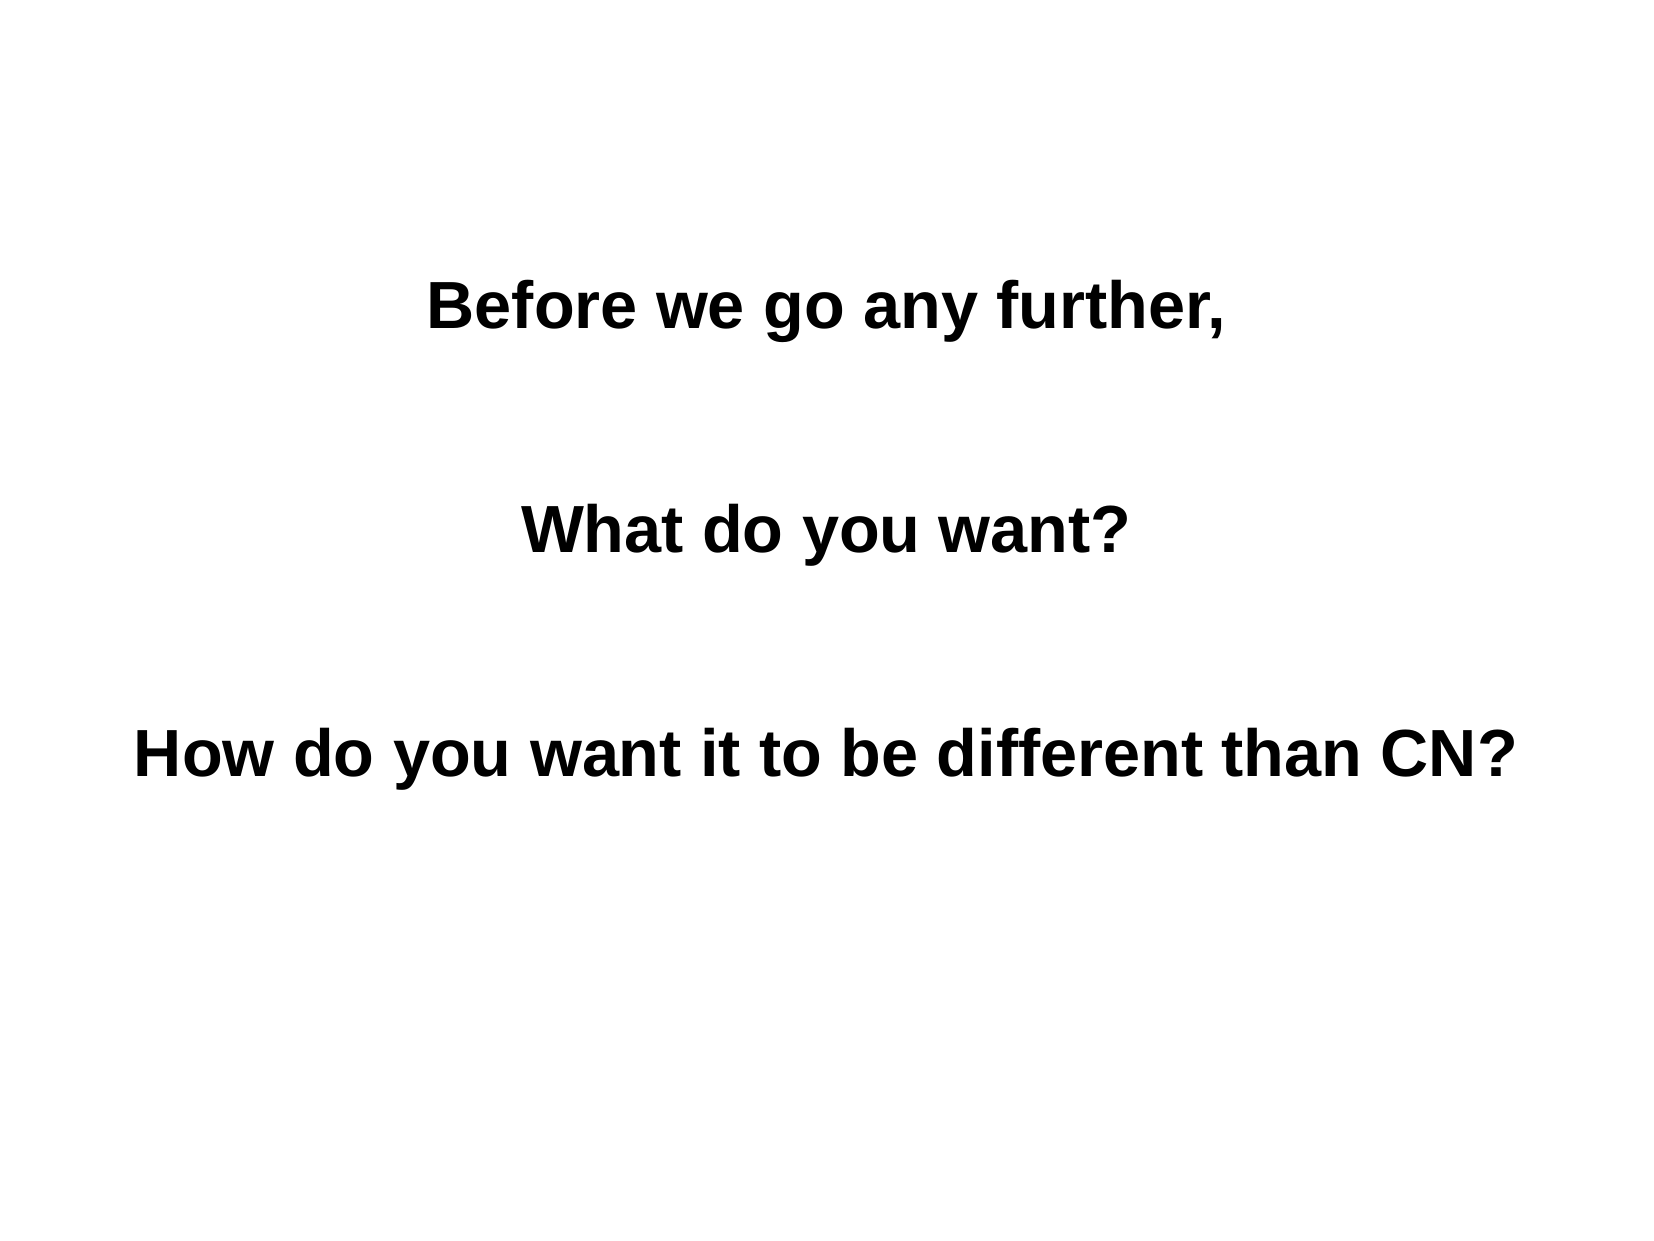

# Before we go any further,
What do you want?
How do you want it to be different than CN?